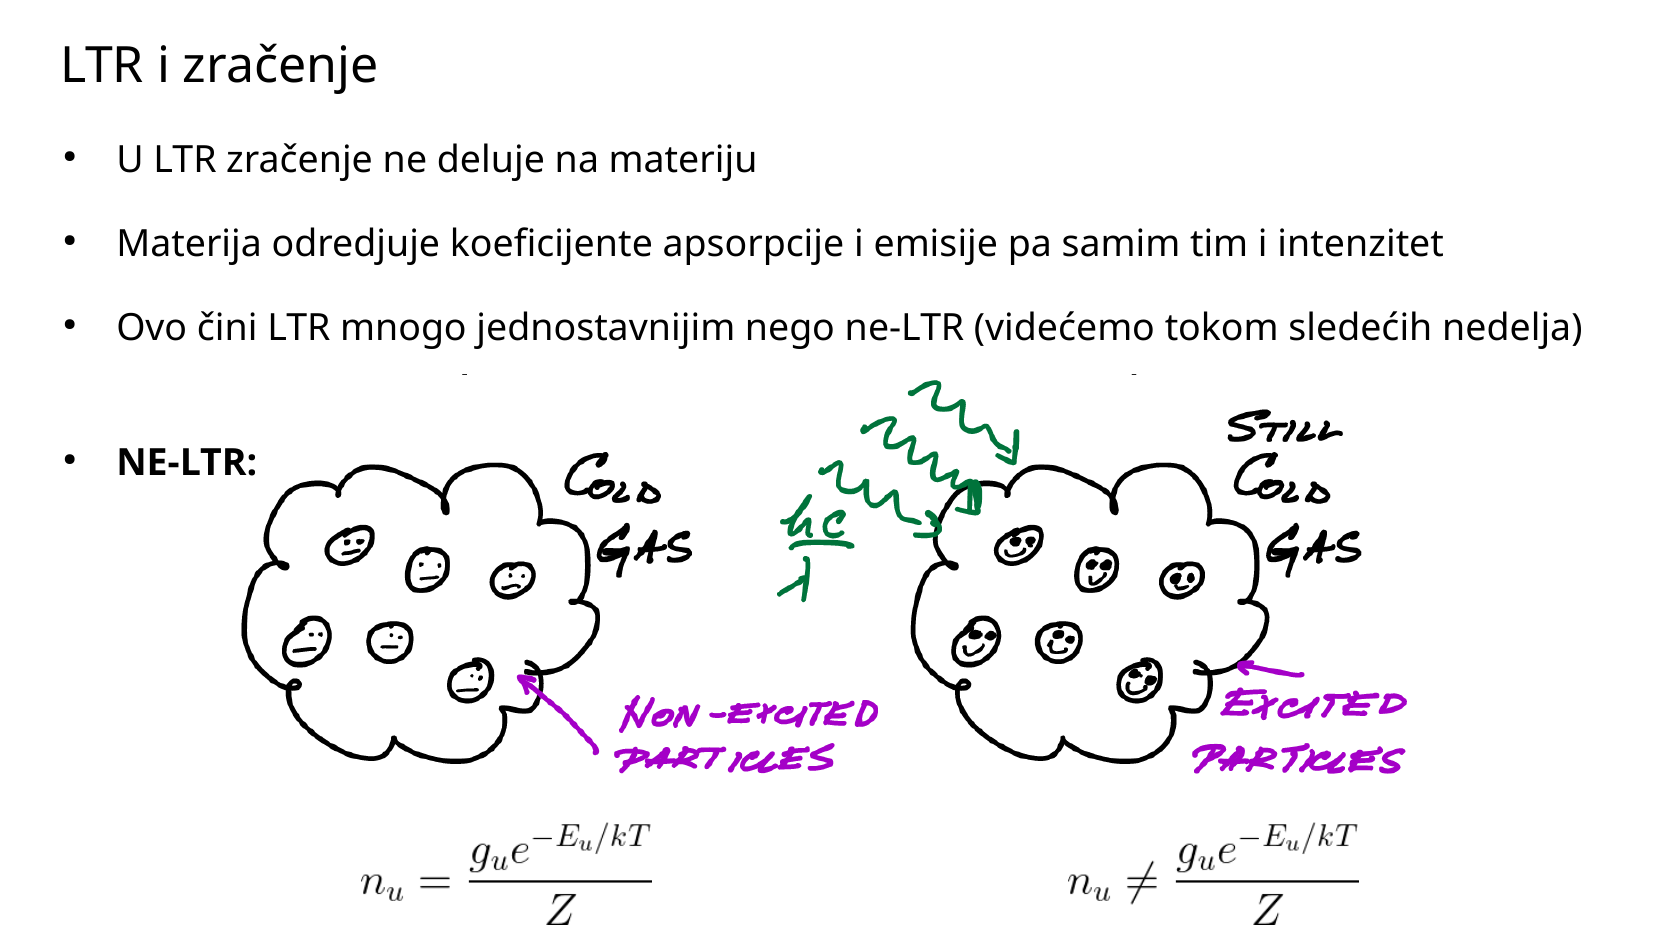

# LTR i zračenje
U LTR zračenje ne deluje na materiju
Materija odredjuje koeficijente apsorpcije i emisije pa samim tim i intenzitet
Ovo čini LTR mnogo jednostavnijim nego ne-LTR (videćemo tokom sledećih nedelja)
NE-LTR: